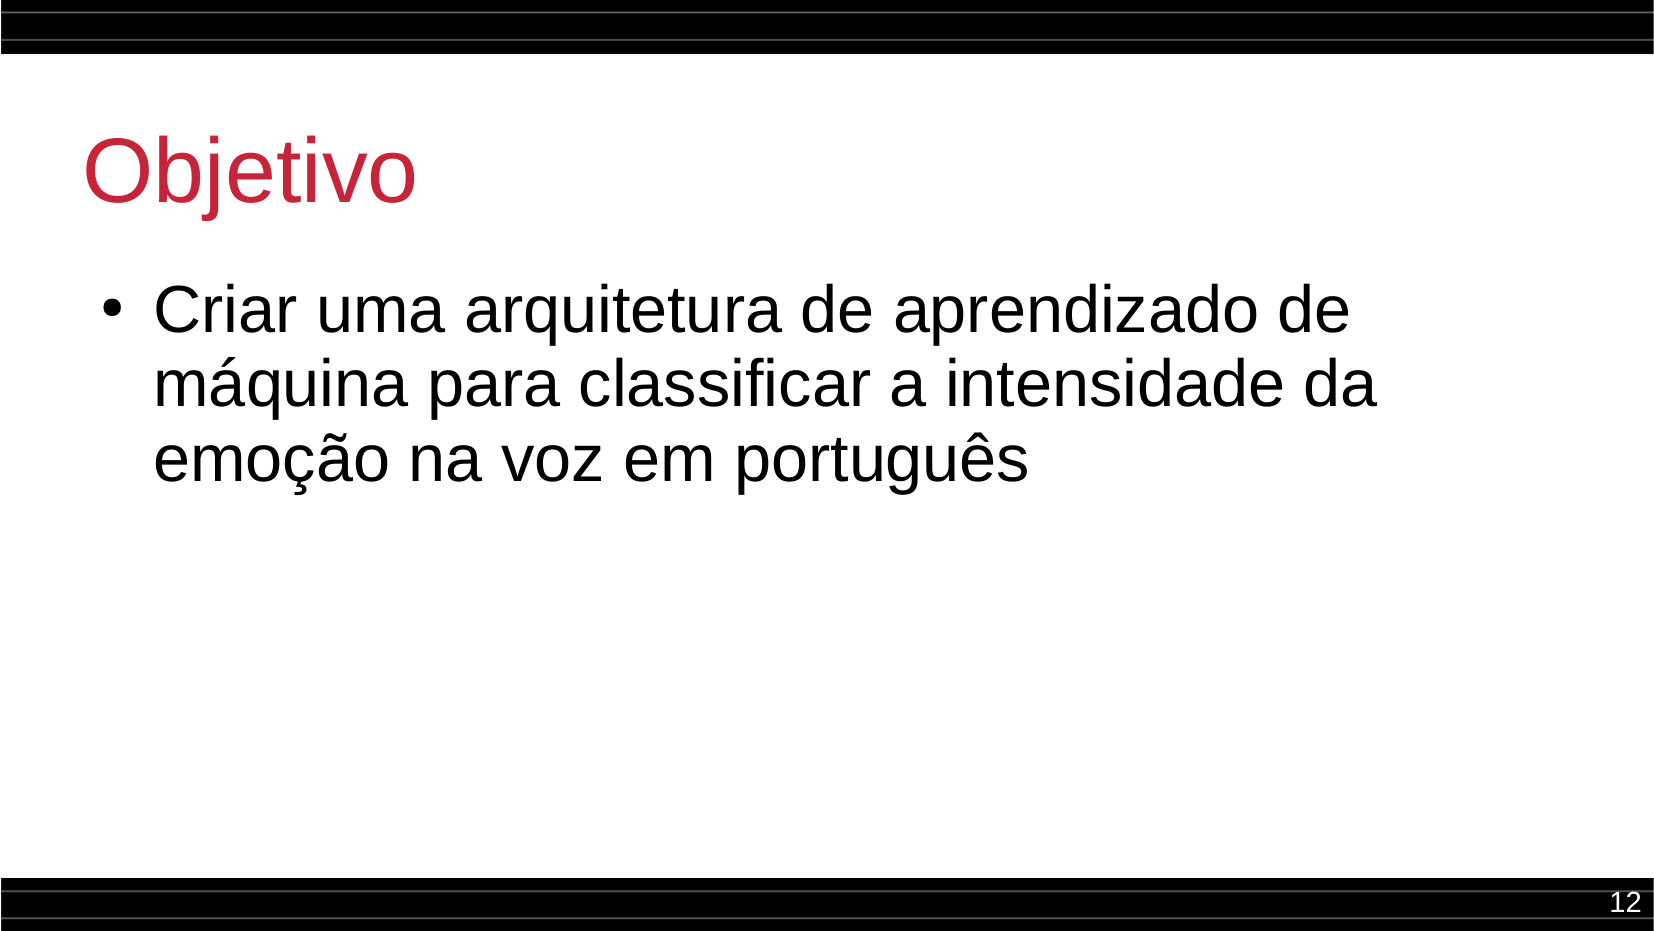

# Objetivo
Criar uma arquitetura de aprendizado de máquina para classificar a intensidade da emoção na voz em português